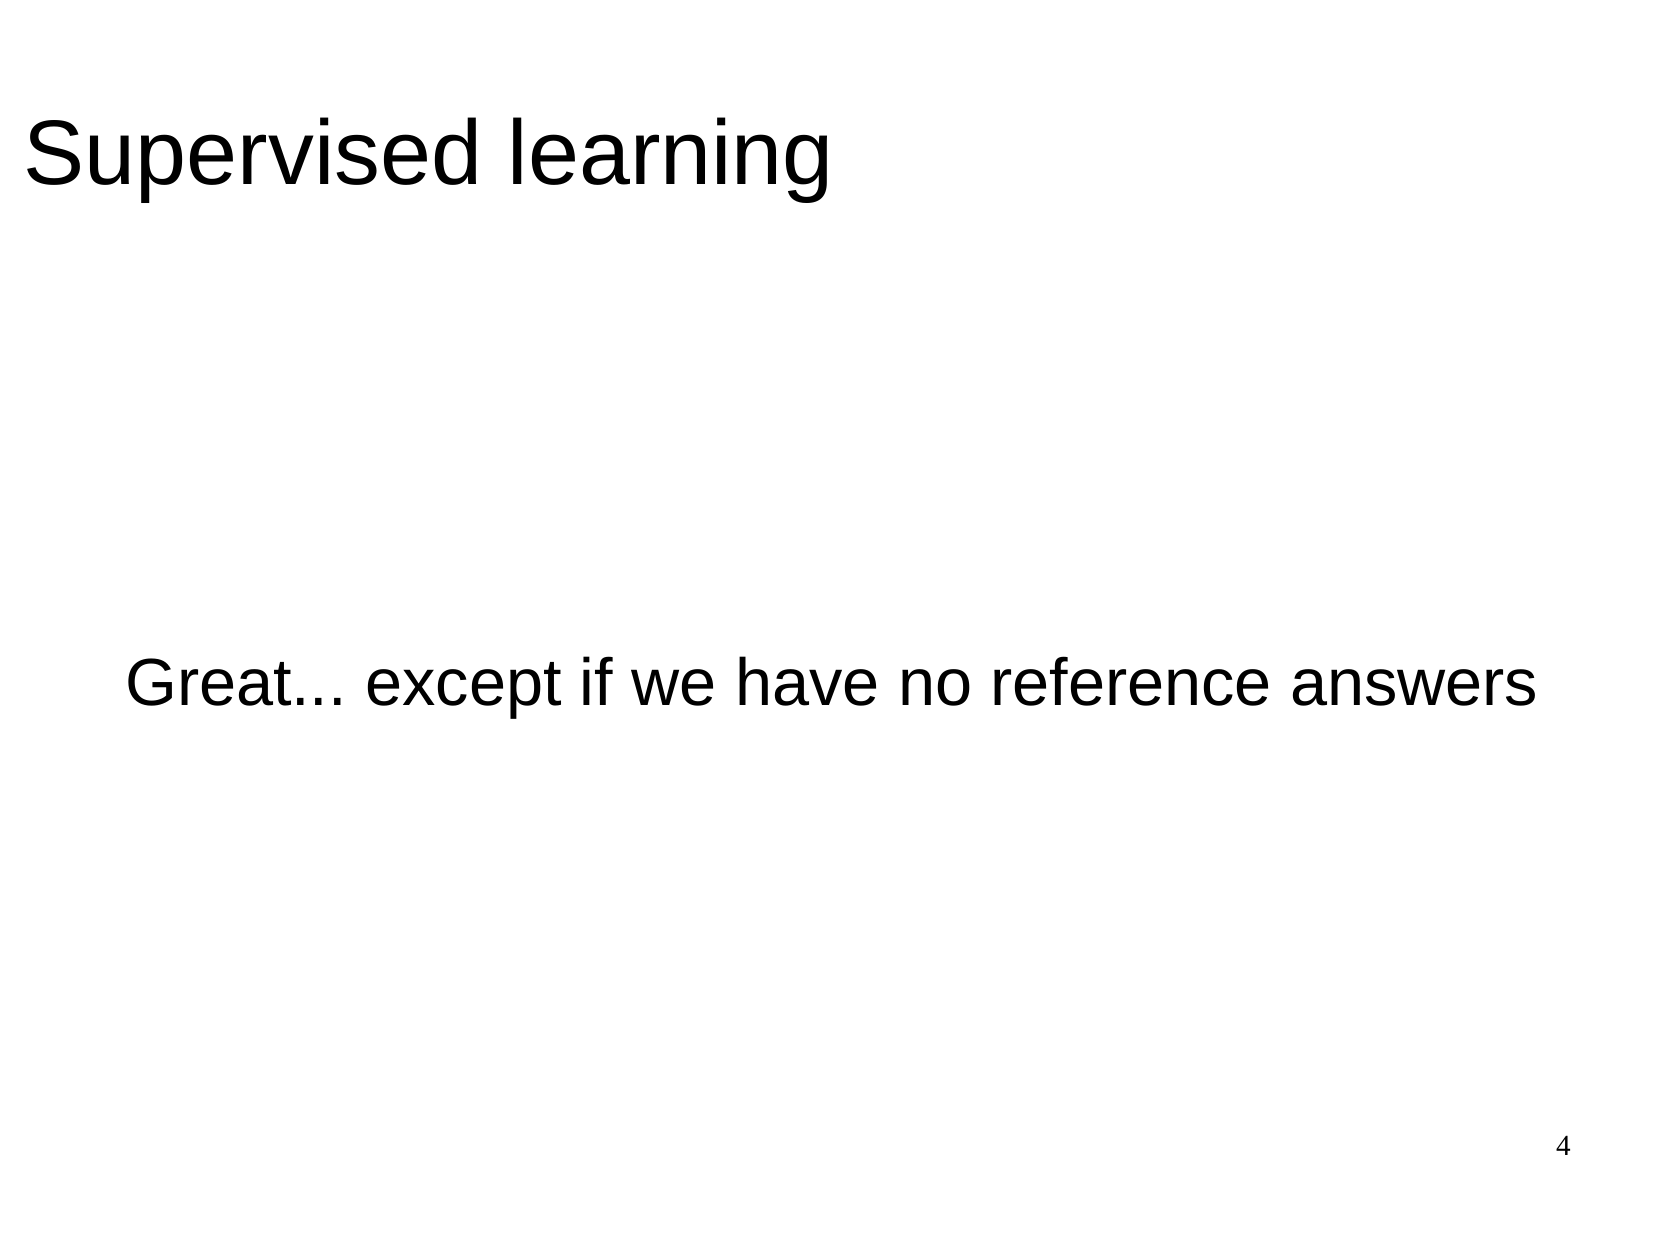

# Supervised learning
 Great... except if we have no reference answers
4